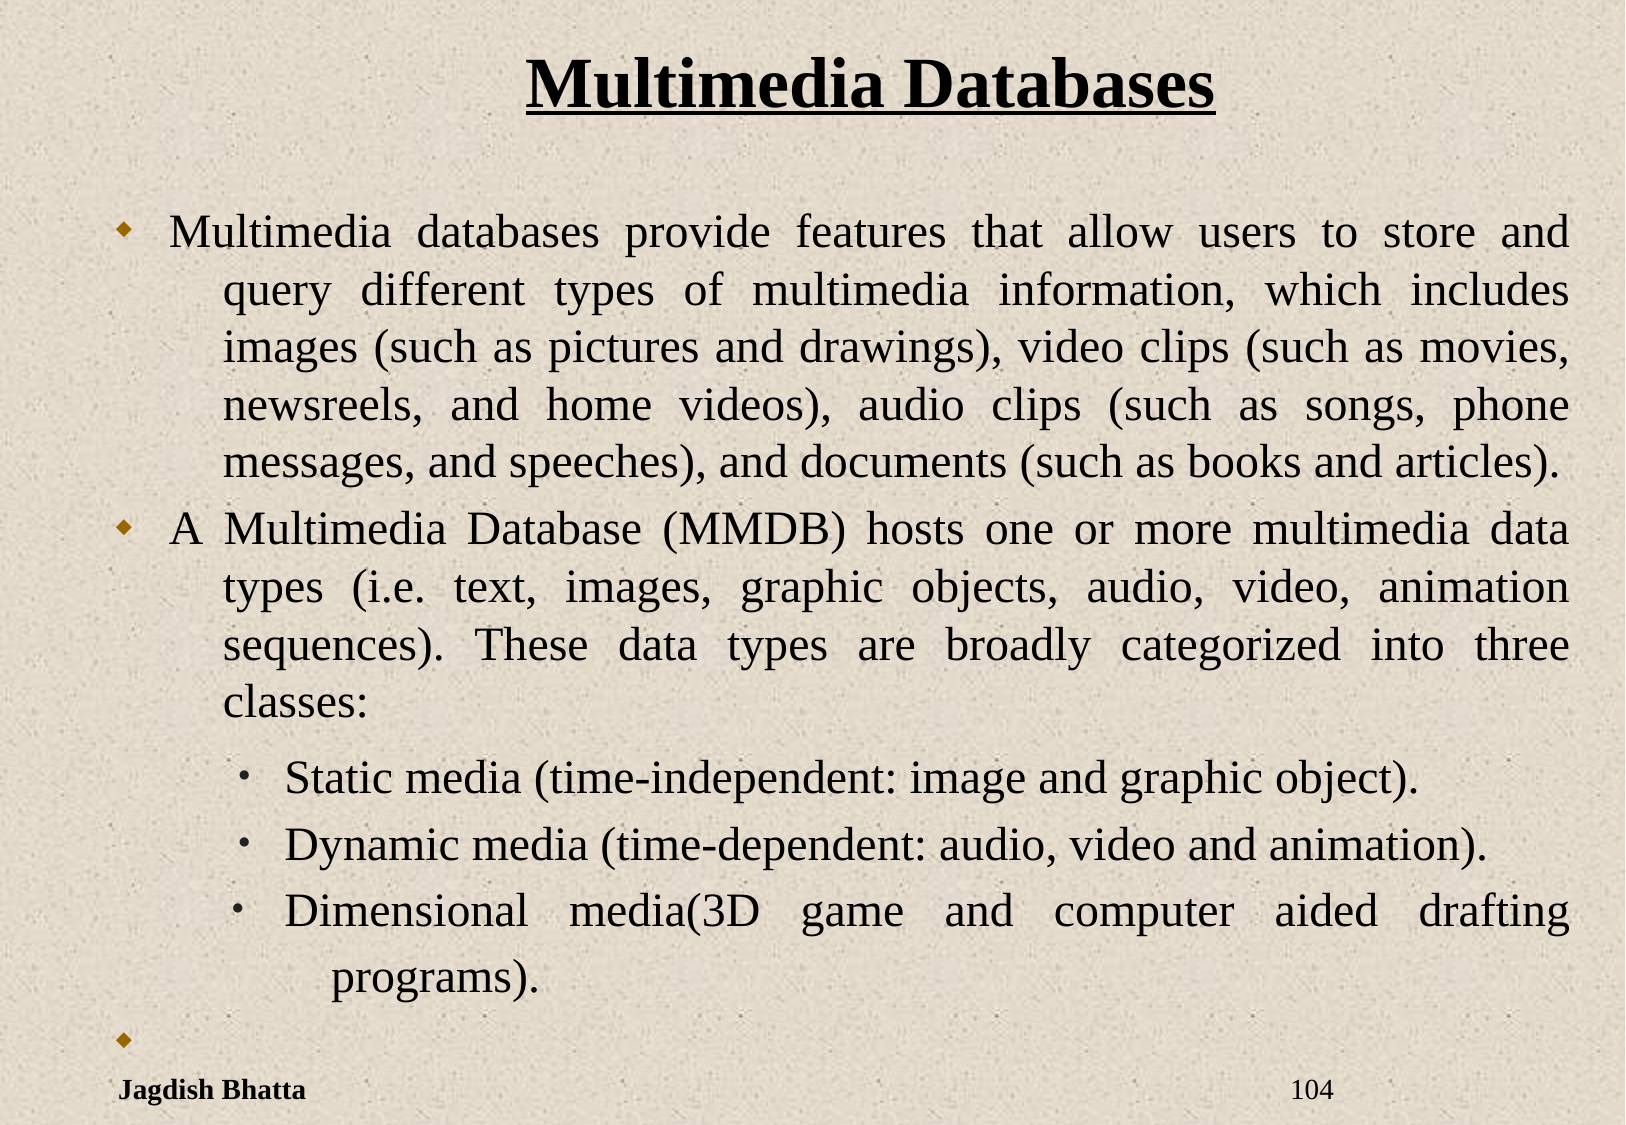

# Multimedia Databases
Multimedia databases provide features that allow users to store and query different types of multimedia information, which includes images (such as pictures and drawings), video clips (such as movies, newsreels, and home videos), audio clips (such as songs, phone messages, and speeches), and documents (such as books and articles).
A Multimedia Database (MMDB) hosts one or more multimedia data types (i.e. text, images, graphic objects, audio, video, animation sequences). These data types are broadly categorized into three classes:
Static media (time-independent: image and graphic object).
Dynamic media (time-dependent: audio, video and animation).
Dimensional media(3D game and computer aided drafting programs).
Jagdish Bhatta
103